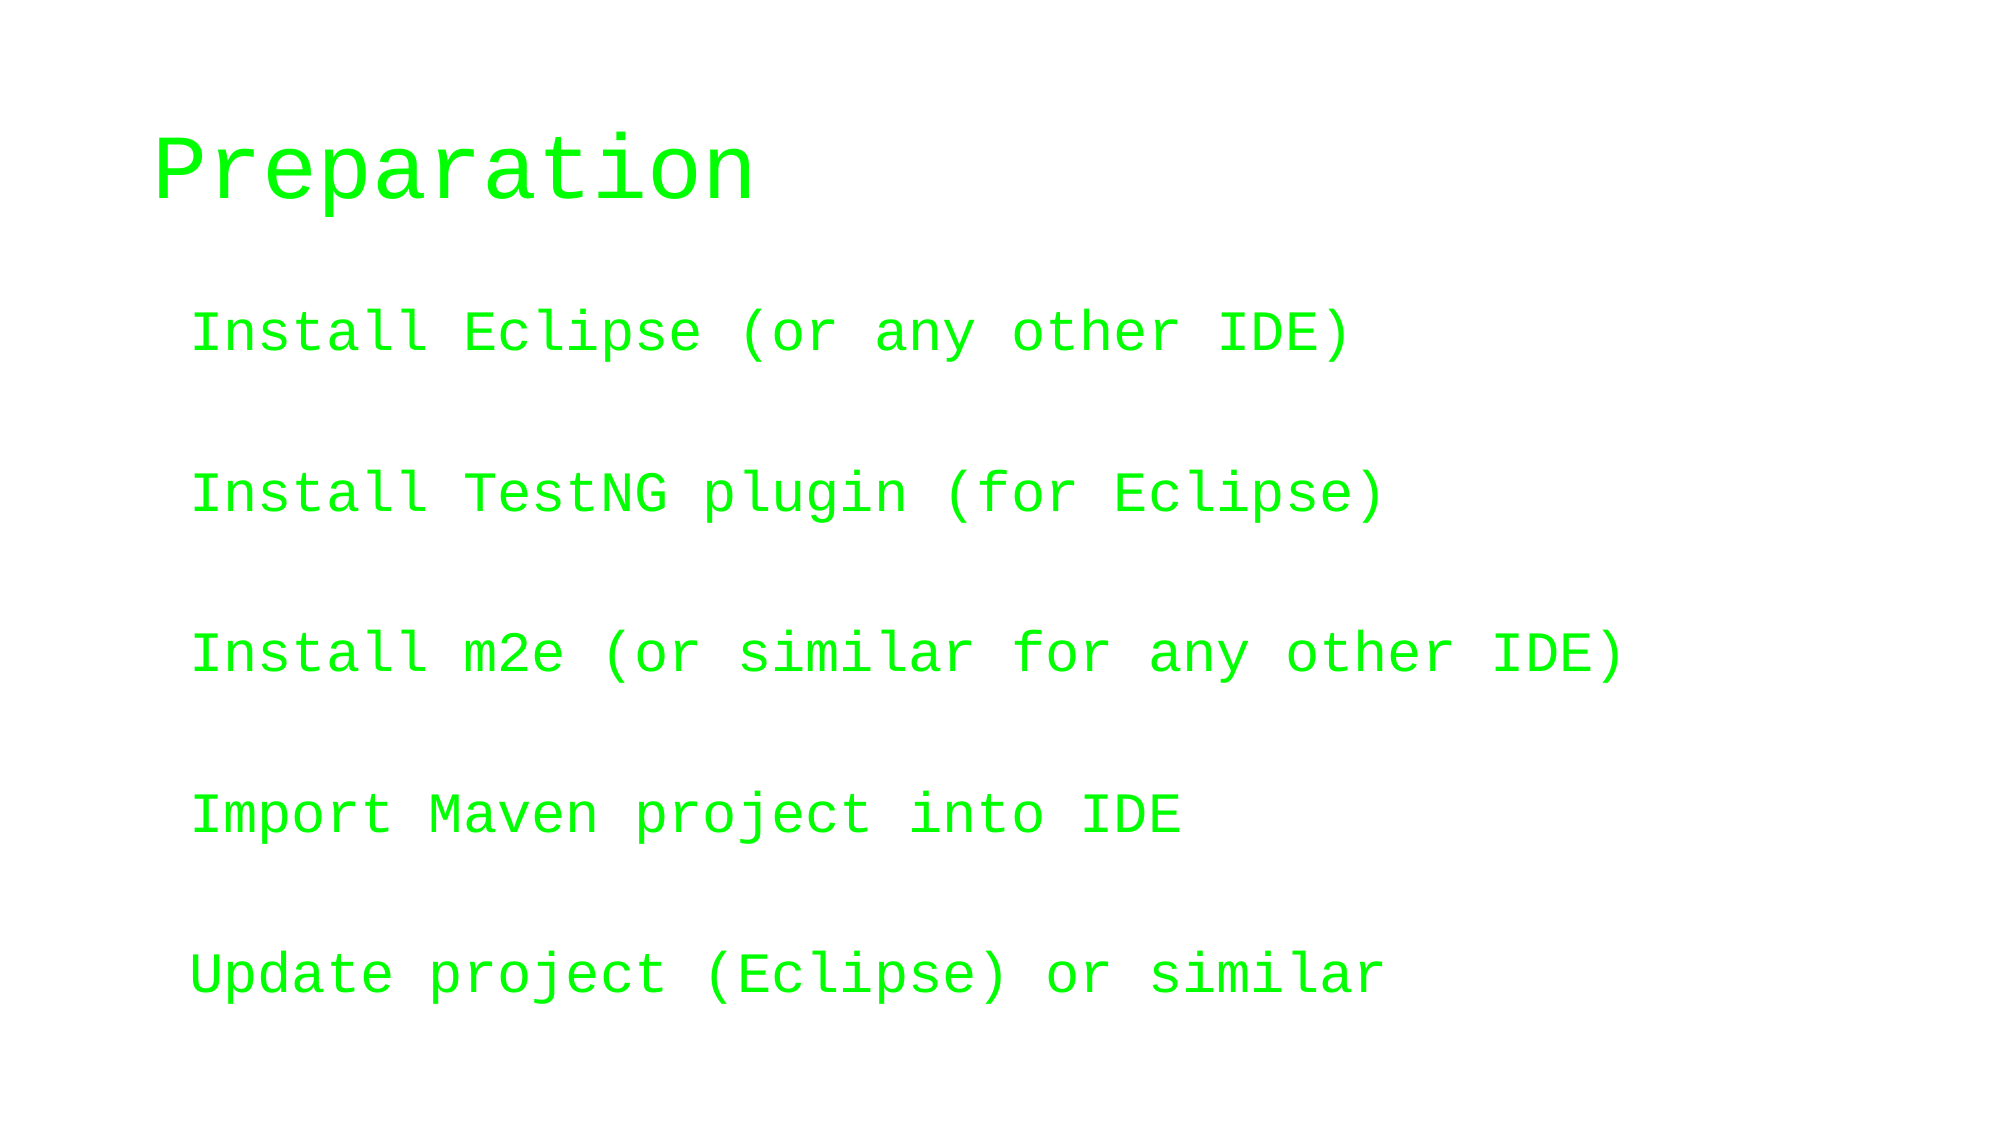

# Preparation
Install Eclipse (or any other IDE)
Install TestNG plugin (for Eclipse)
Install m2e (or similar for any other IDE)
Import Maven project into IDE
Update project (Eclipse) or similar